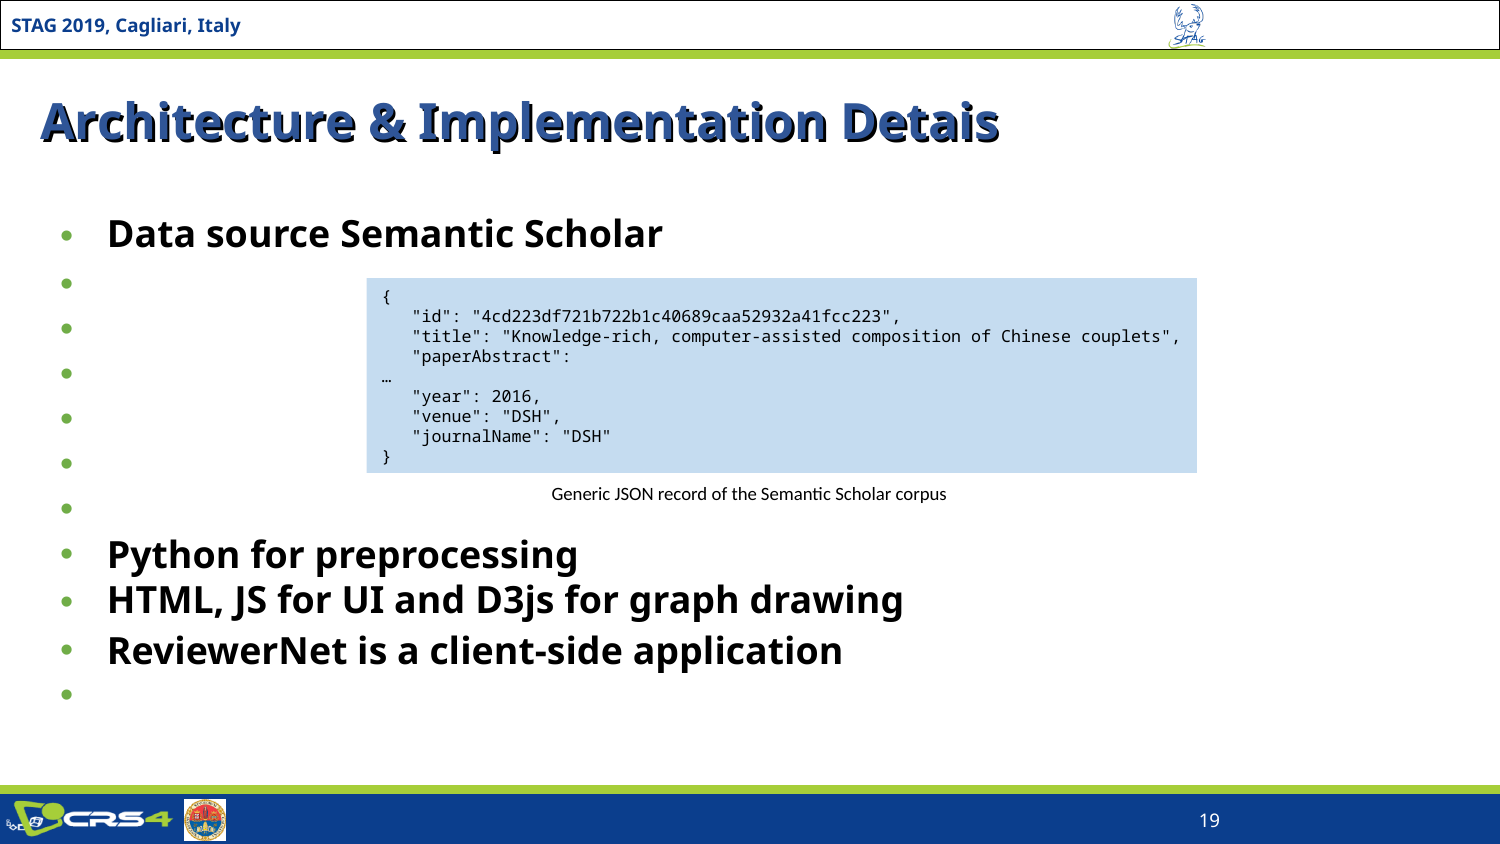

# Architecture & Implementation Detais
Data source Semantic Scholar
Python for preprocessing
HTML, JS for UI and D3js for graph drawing
ReviewerNet is a client-side application
{
 "id": "4cd223df721b722b1c40689caa52932a41fcc223",
 "title": "Knowledge-rich, computer-assisted composition of Chinese couplets",
 "paperAbstract":
…
 "year": 2016,
 "venue": "DSH",
 "journalName": "DSH"
}
Generic JSON record of the Semantic Scholar corpus